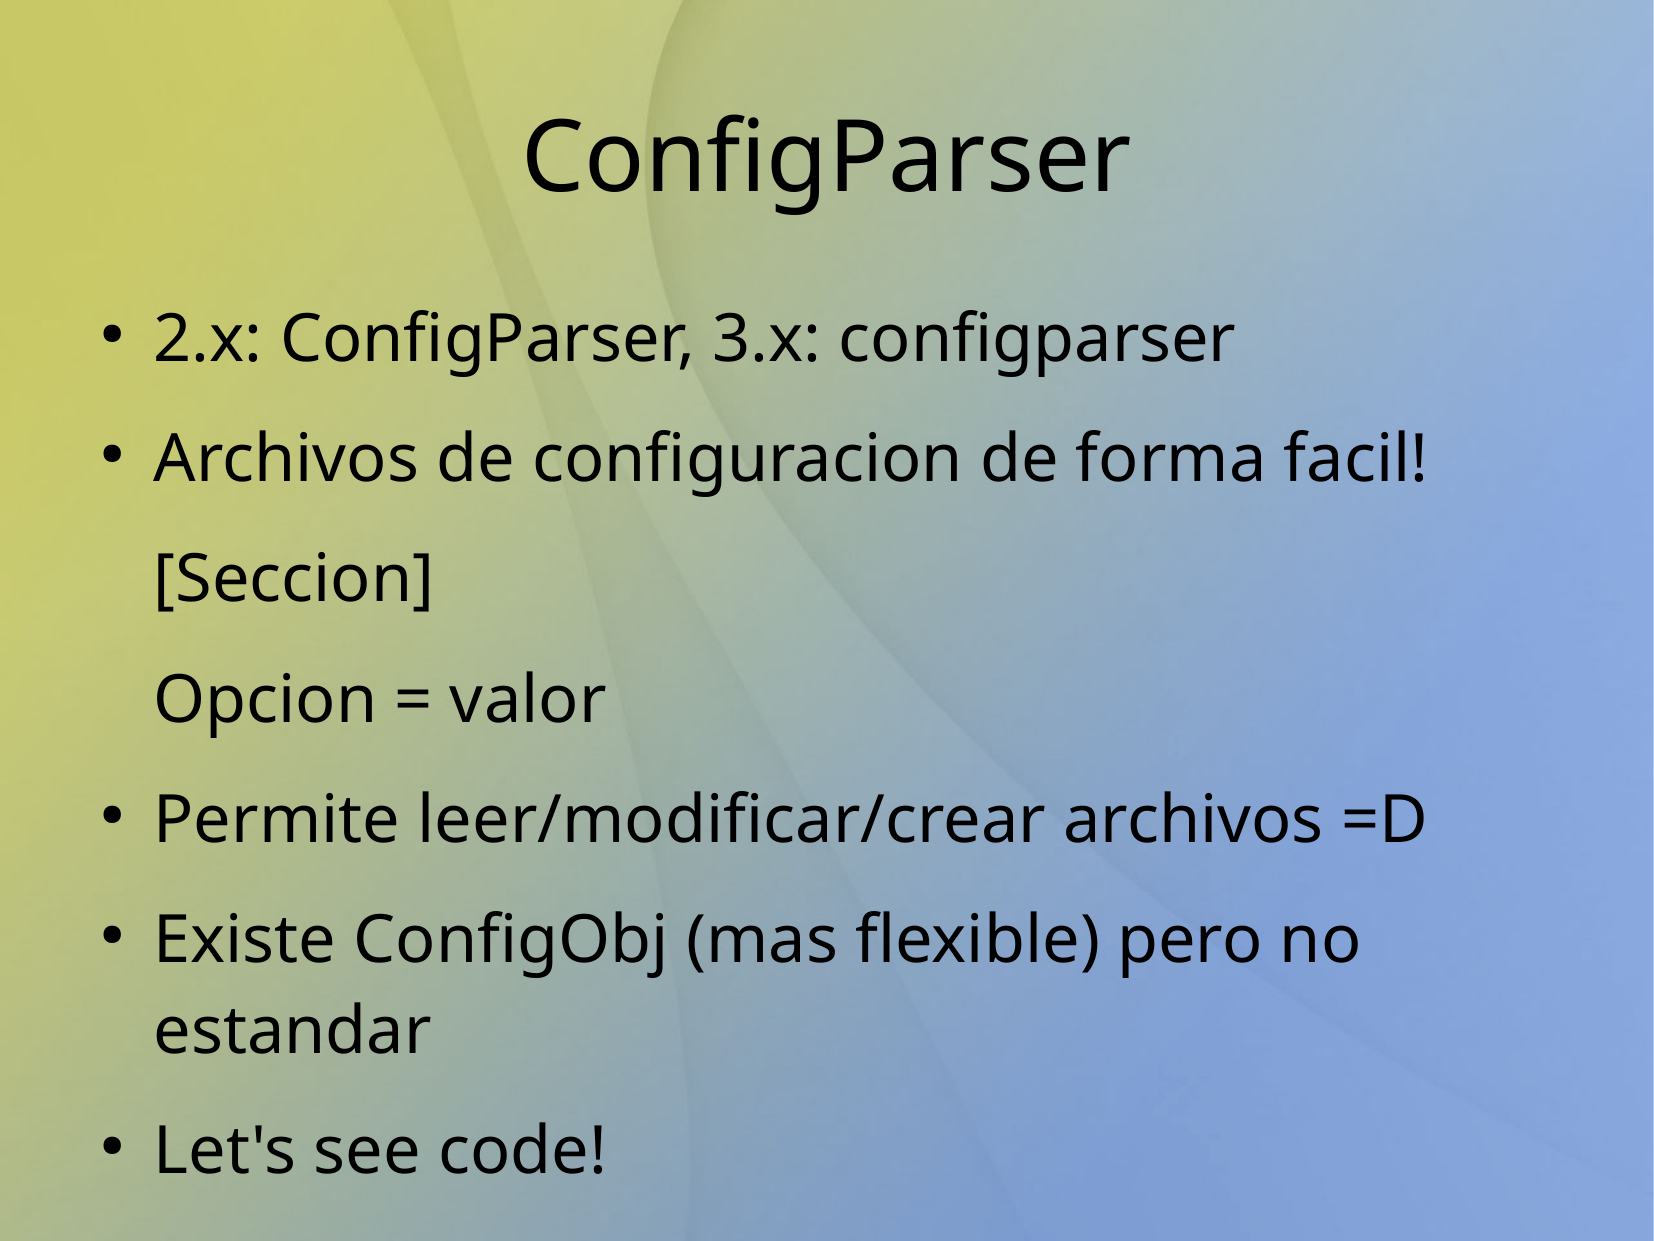

# ConfigParser
2.x: ConfigParser, 3.x: configparser
Archivos de configuracion de forma facil!
[Seccion]
Opcion = valor
Permite leer/modificar/crear archivos =D
Existe ConfigObj (mas flexible) pero no estandar
Let's see code!